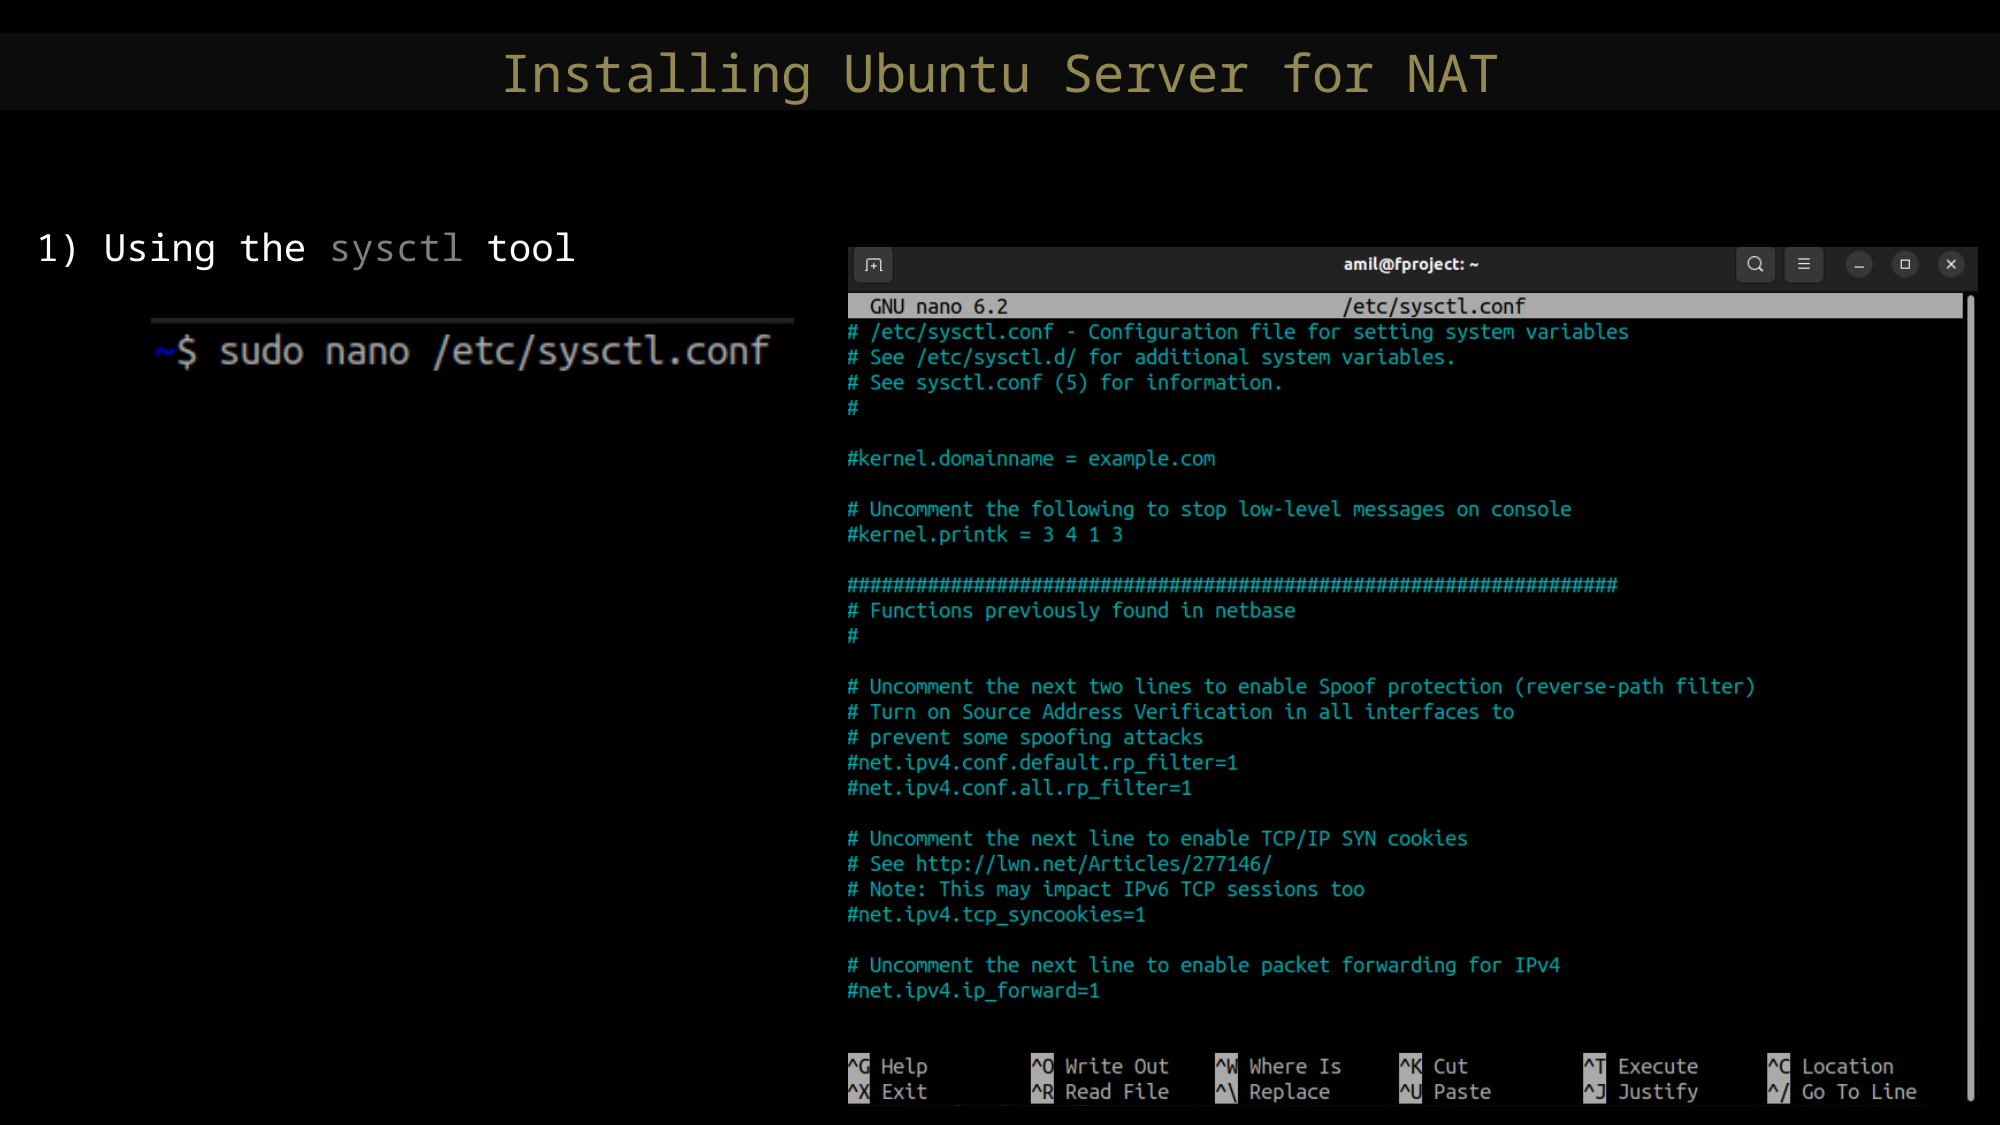

Installing Ubuntu Server for NAT
1) Using the sysctl tool